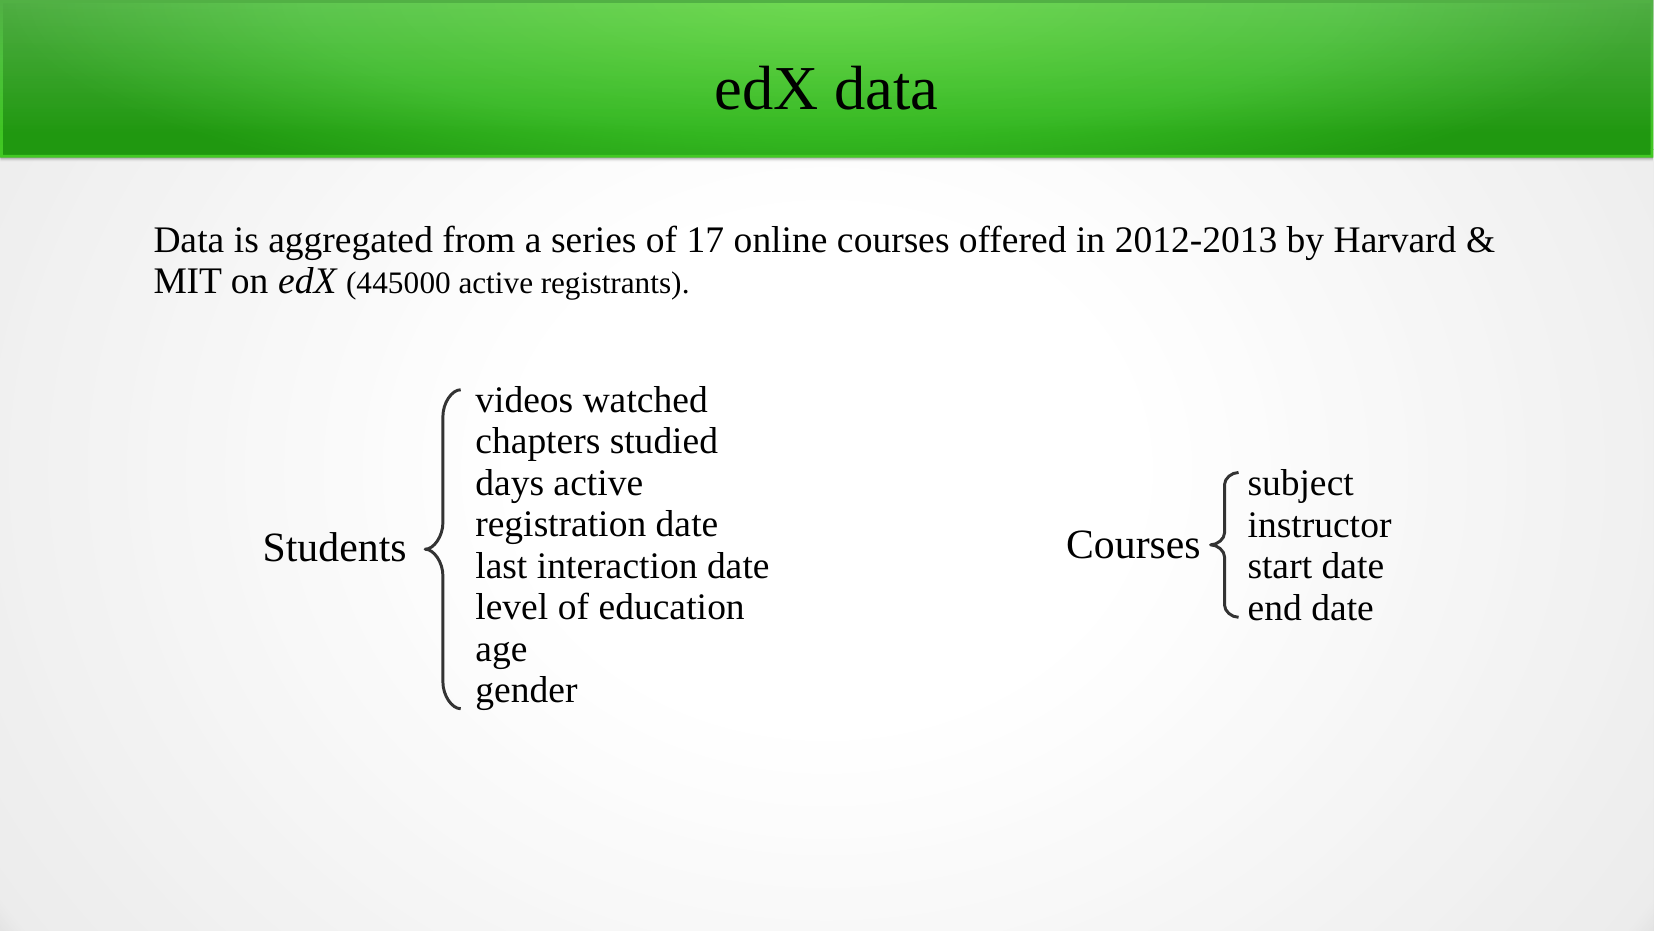

# edX data
Data is aggregated from a series of 17 online courses offered in 2012-2013 by Harvard & MIT on edX (445000 active registrants).
videos watched
chapters studied
days active
registration date
last interaction date
level of education
age
gender
subject
instructor
start date
end date
Courses
Students